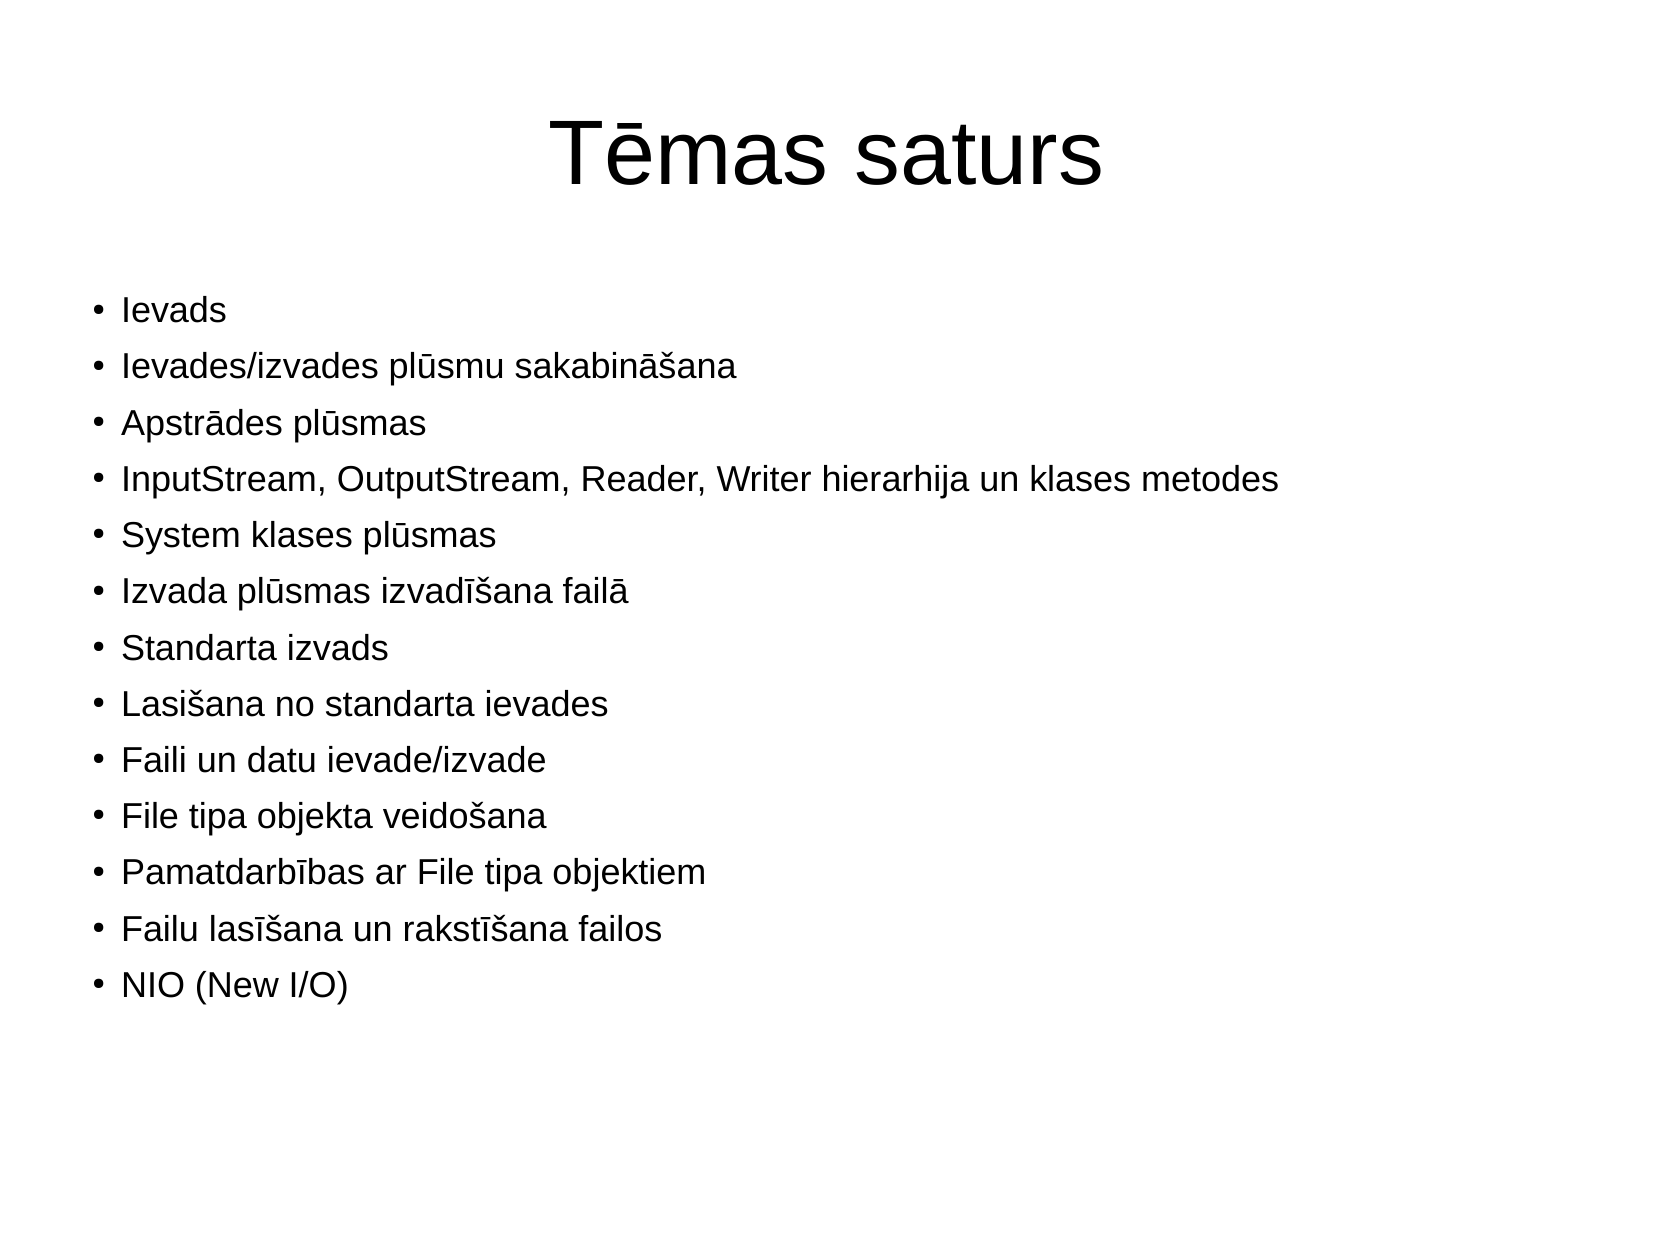

# Tēmas saturs
Ievads
Ievades/izvades plūsmu sakabināšana
Apstrādes plūsmas
InputStream, OutputStream, Reader, Writer hierarhija un klases metodes
System klases plūsmas
Izvada plūsmas izvadīšana failā
Standarta izvads
Lasišana no standarta ievades
Faili un datu ievade/izvade
File tipa objekta veidošana
Pamatdarbības ar File tipa objektiem
Failu lasīšana un rakstīšana failos
NIO (New I/O)